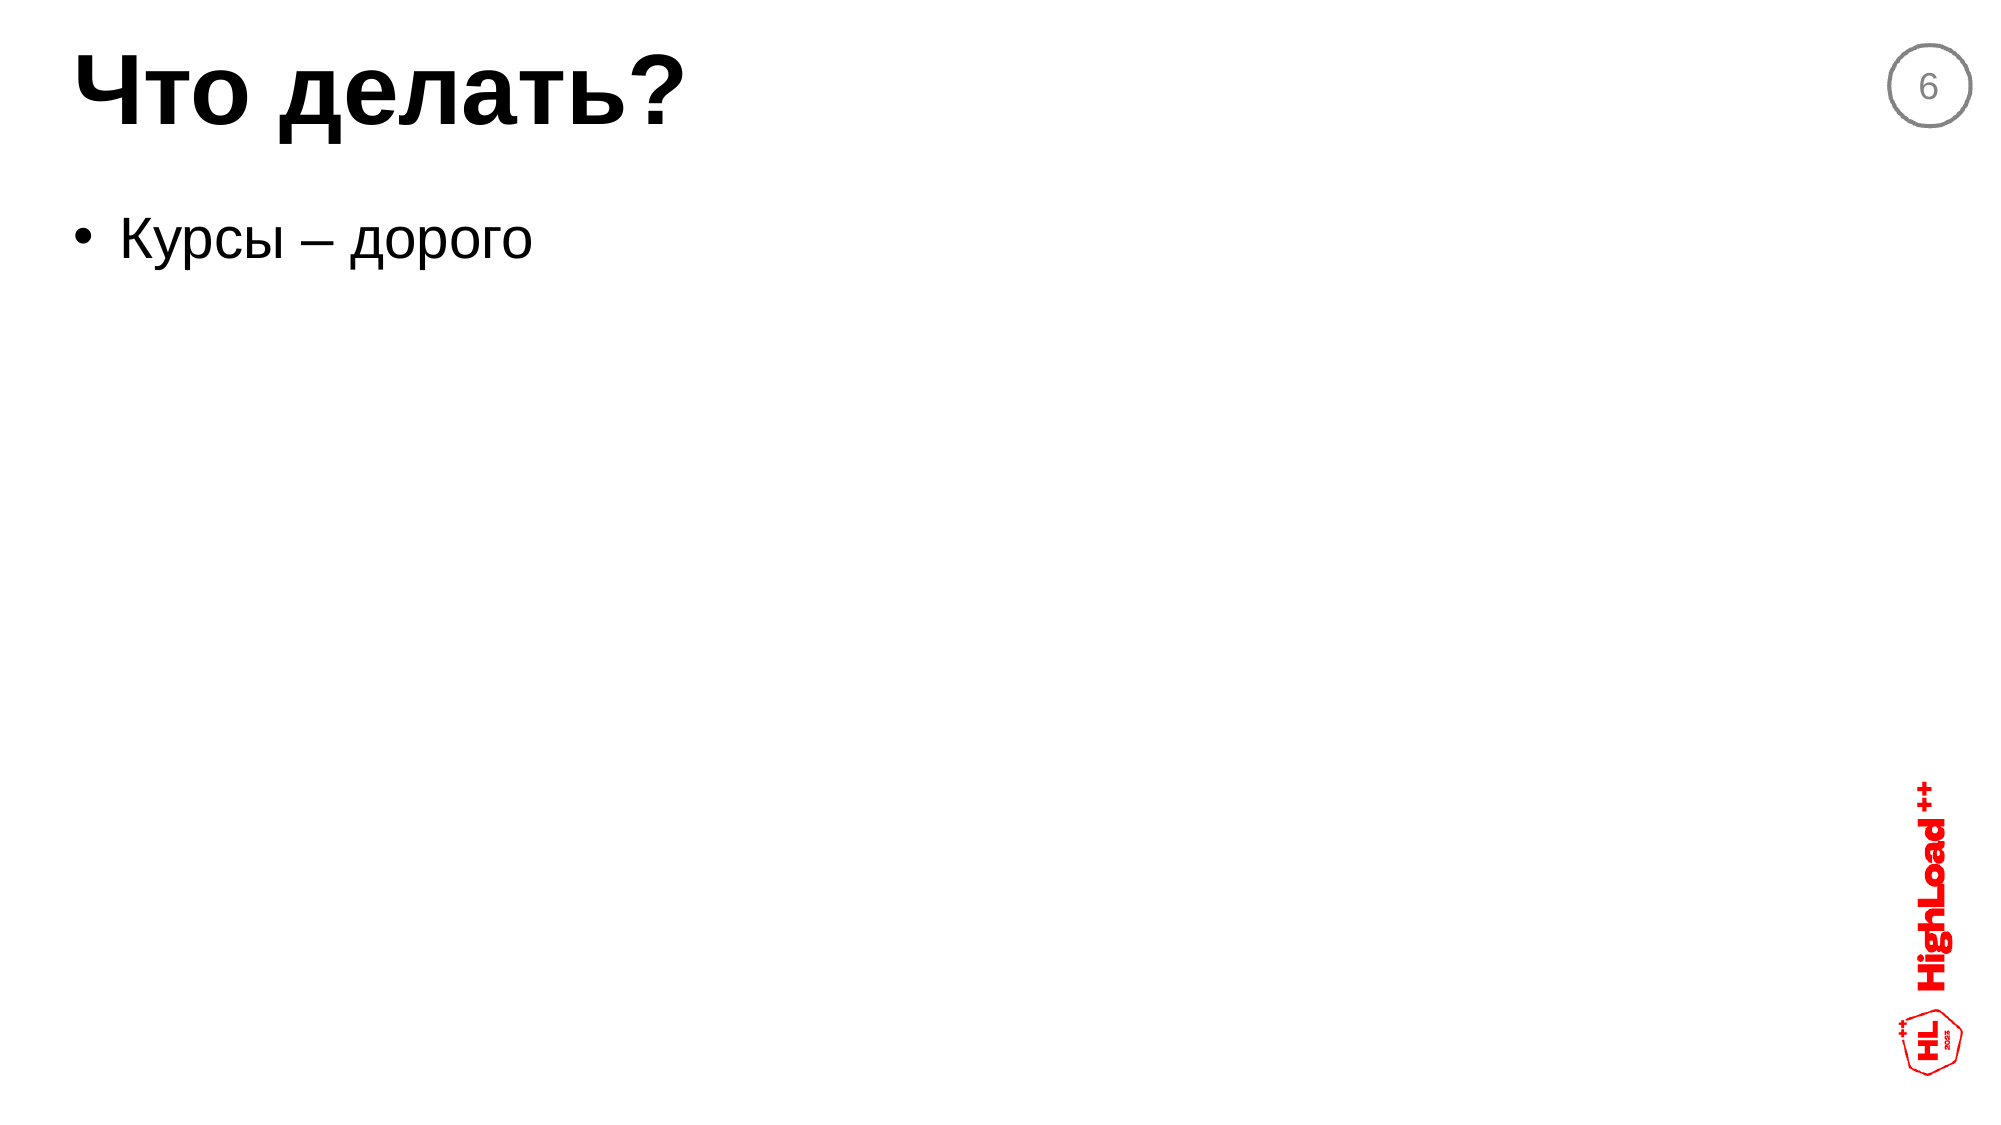

# Что делать?
6
 Курсы – дорого